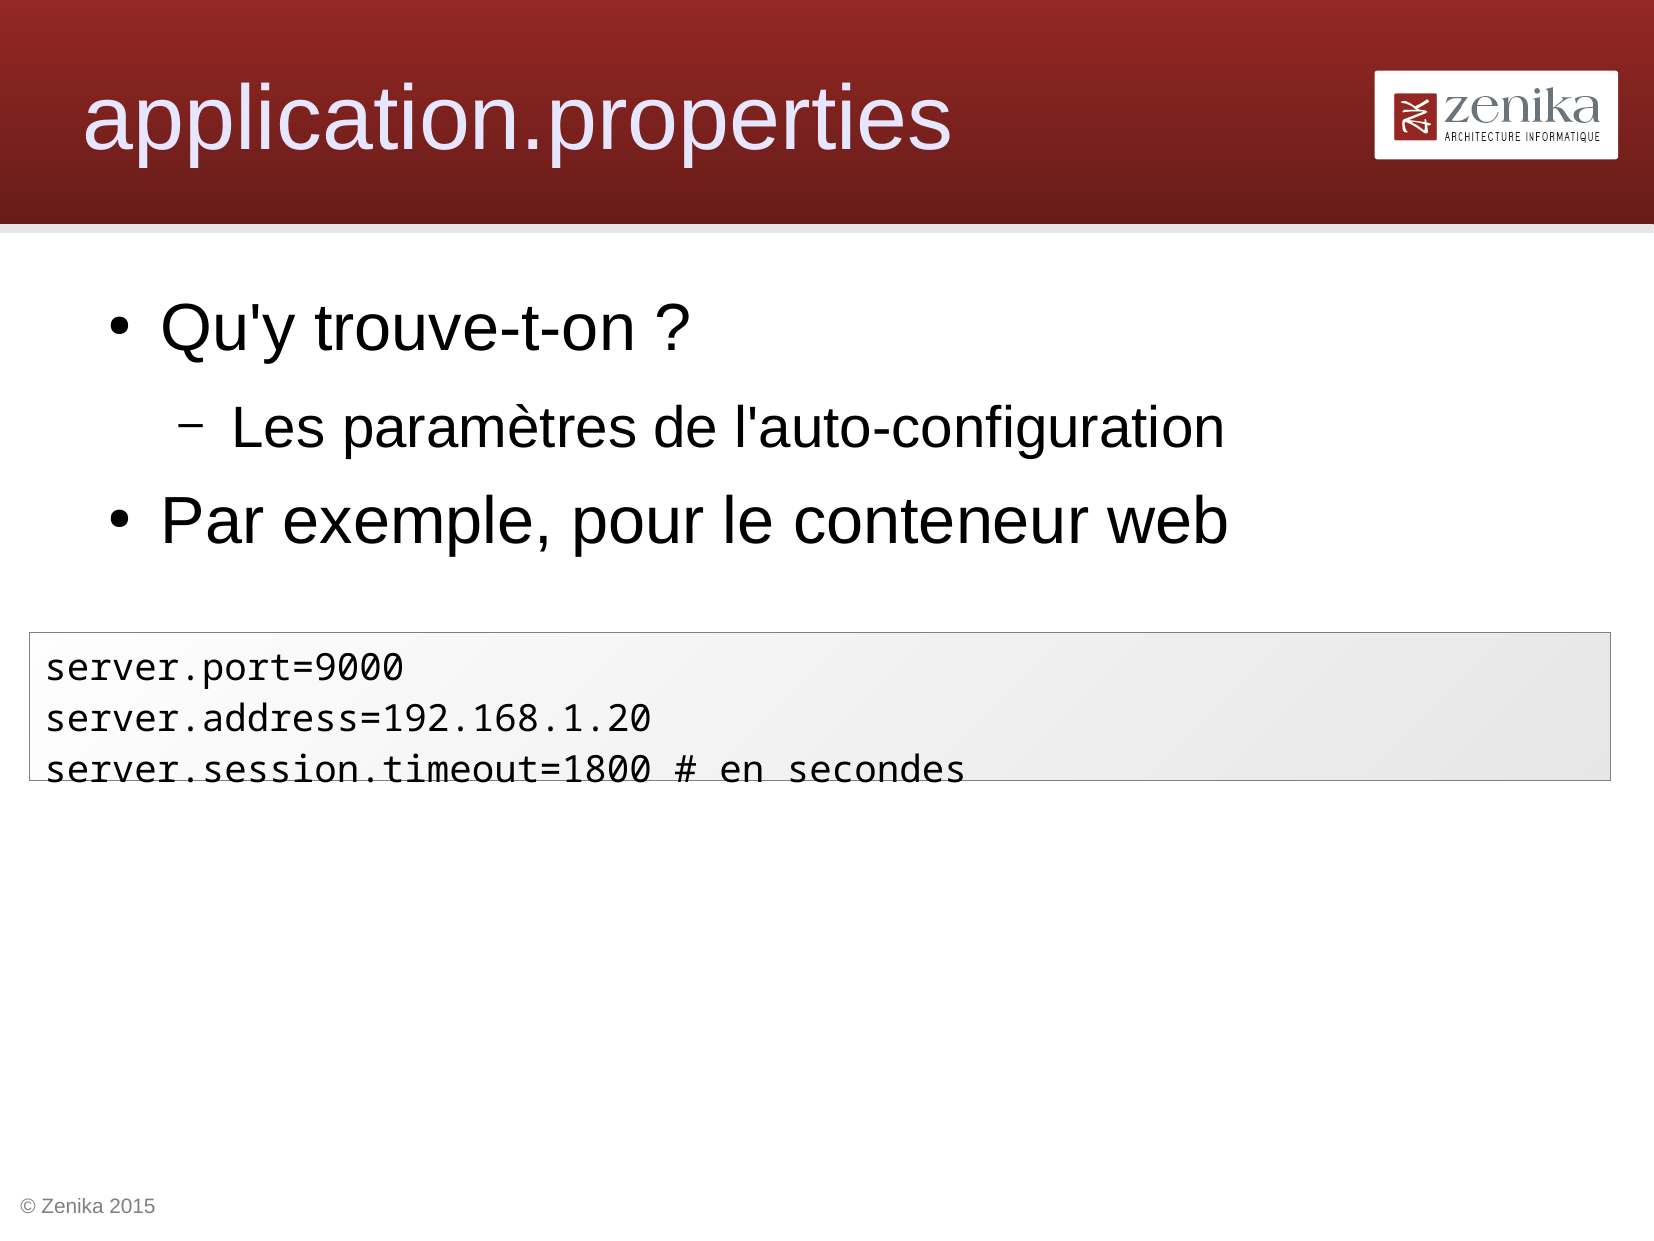

# application.properties
Qu'y trouve-t-on ?
Les paramètres de l'auto-configuration
Par exemple, pour le conteneur web
server.port=9000
server.address=192.168.1.20
server.session.timeout=1800 # en secondes